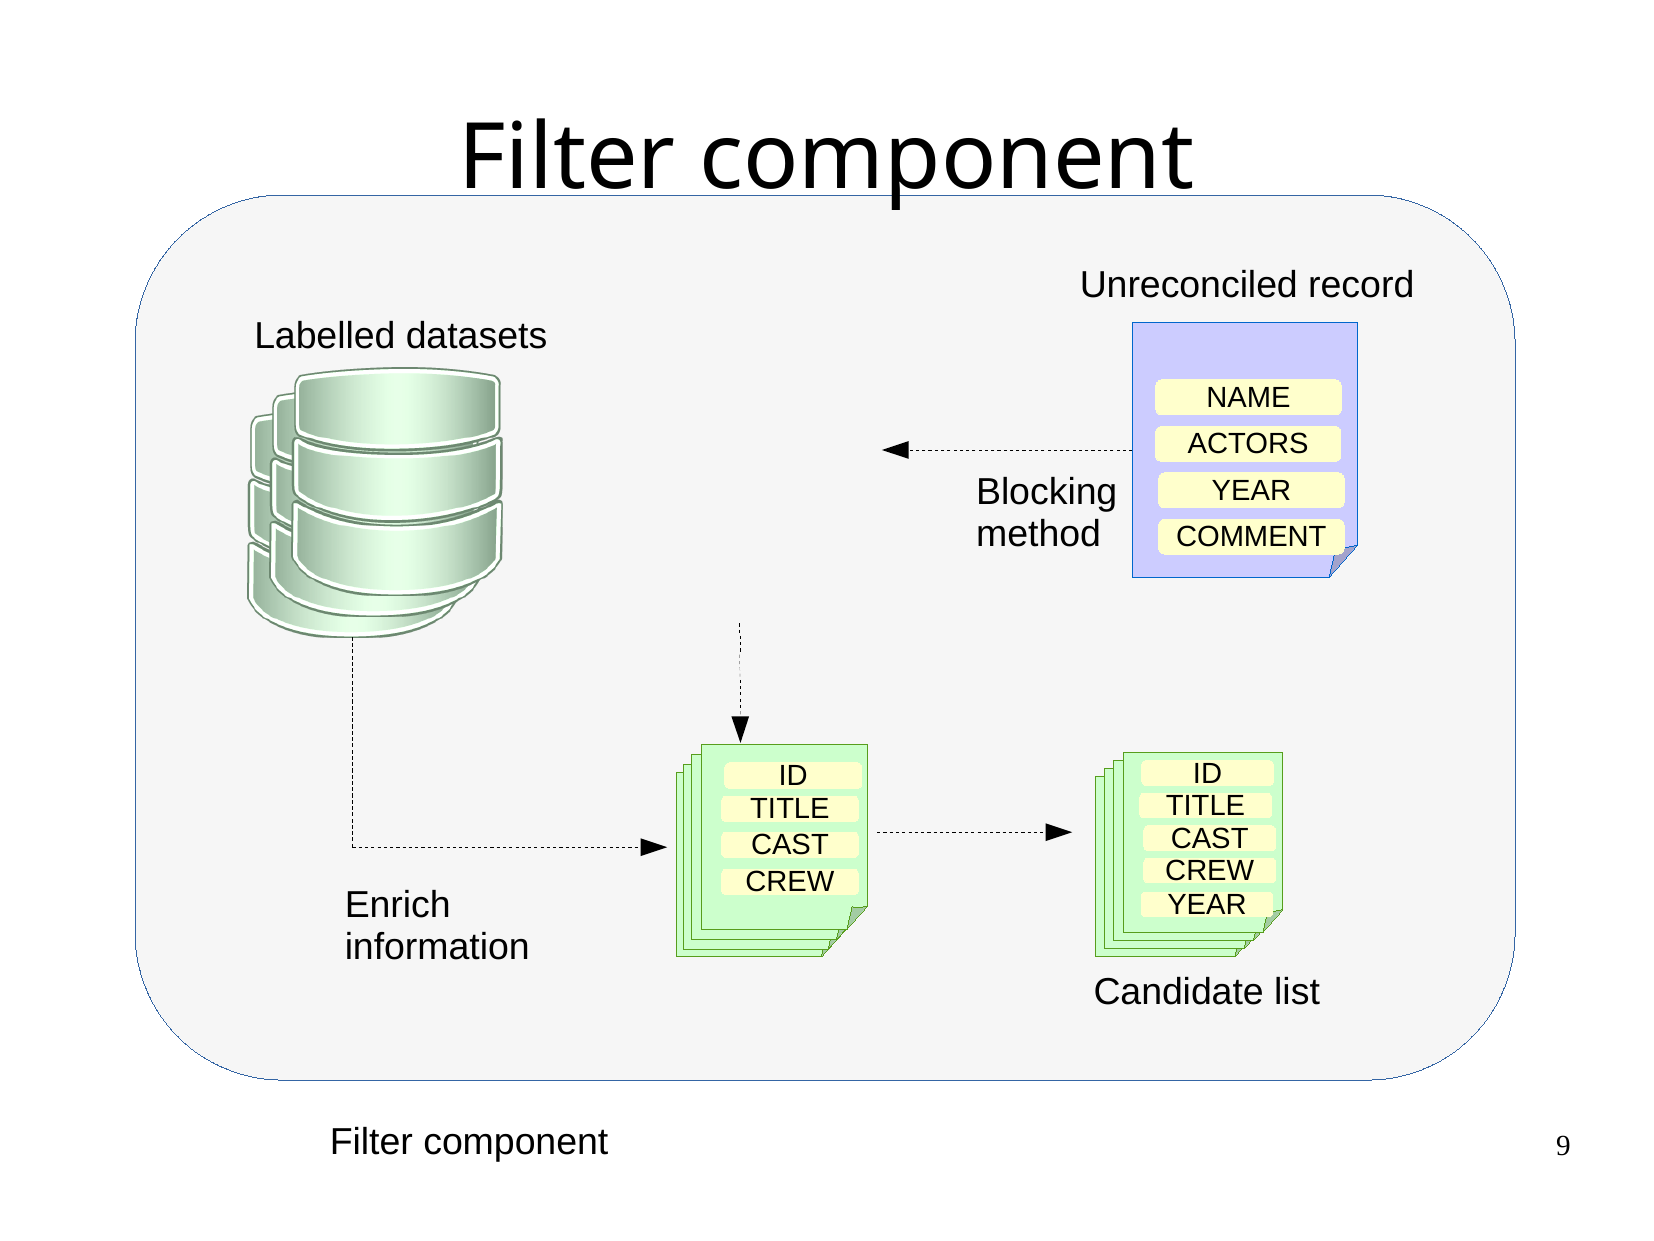

# Filter component
Unreconciled record
Labelled datasets
NAME
ACTORS
Blocking
method
YEAR
COMMENT
ID
TITLE
CAST
CREW
ID
TITLE
CAST
CREW
ID
ID
TITLE
CAST
CREW
TITLE
CAST
CREW
YEAR
ID
TITLE
CAST
CREW
Enrich
information
Candidate list
Filter component
9